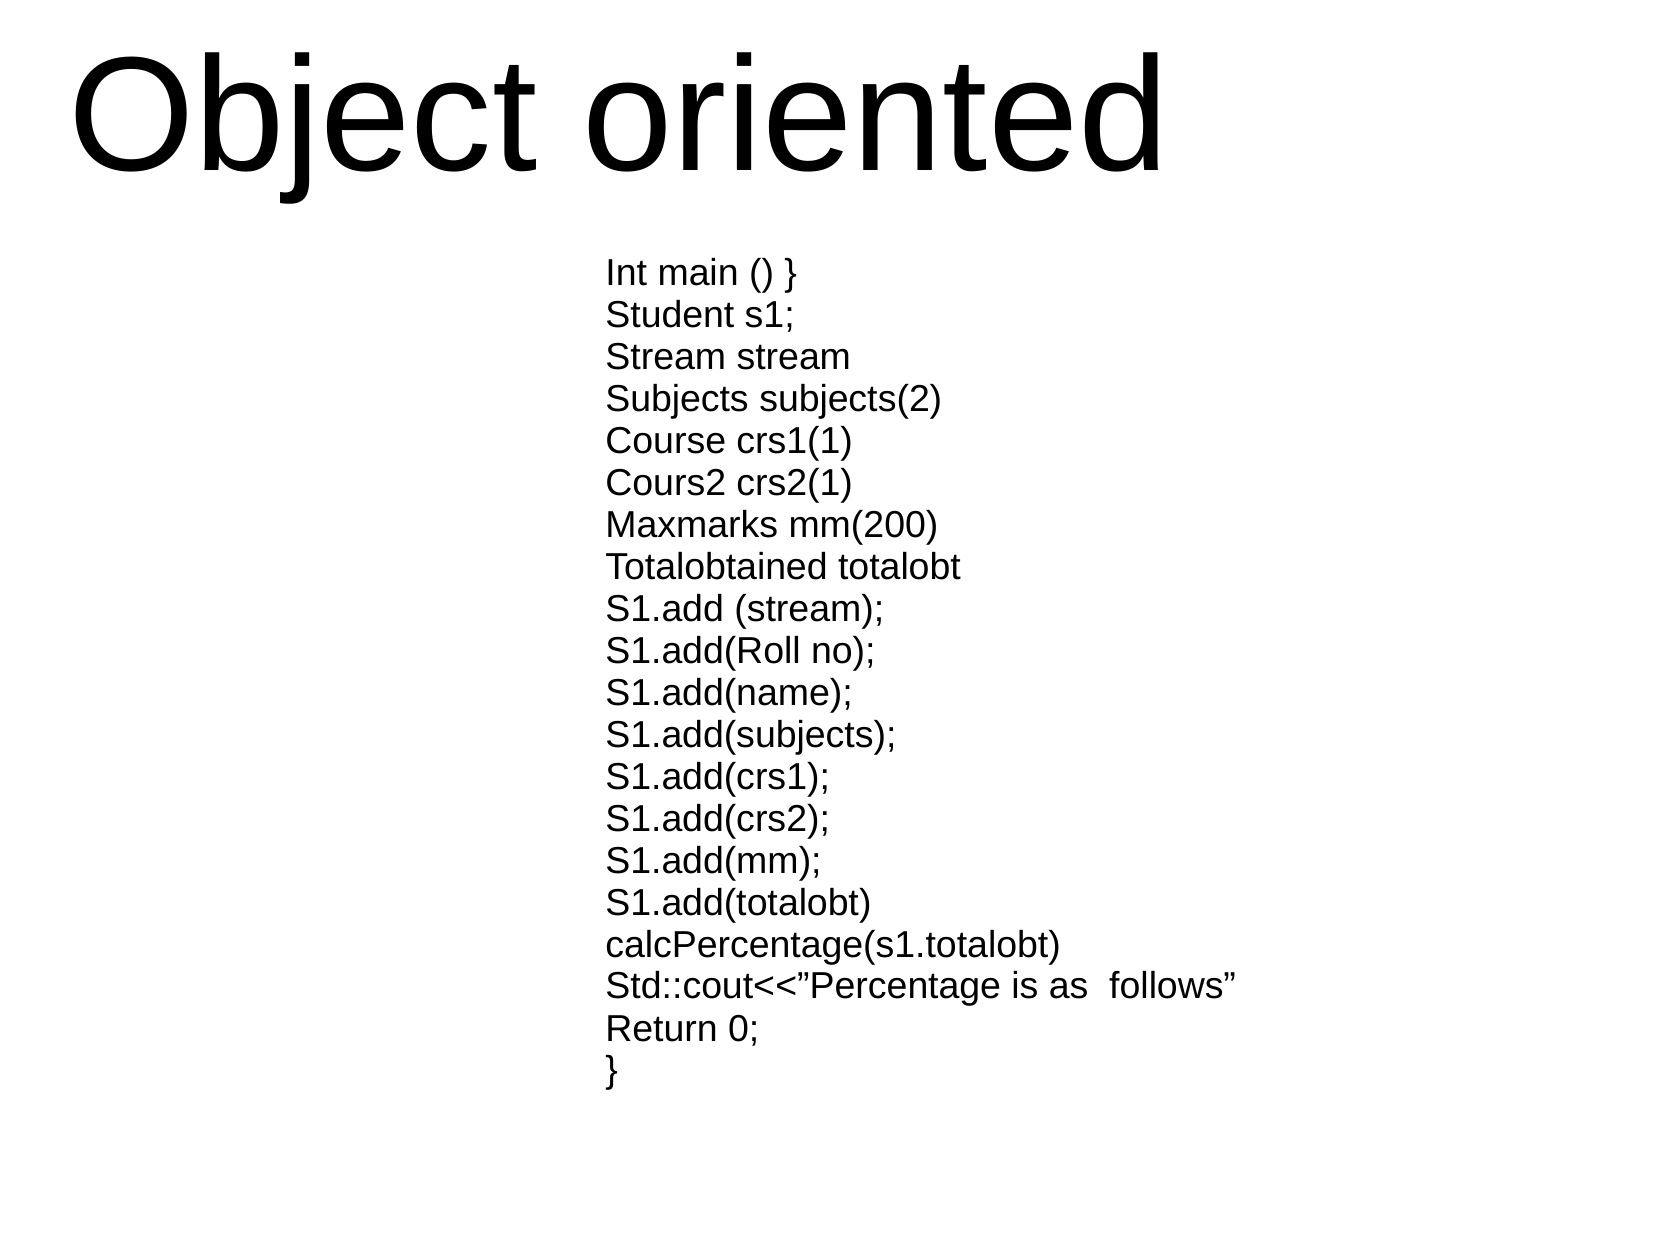

Object oriented
Int main () }
Student s1;
Stream stream
Subjects subjects(2)
Course crs1(1)
Cours2 crs2(1)
Maxmarks mm(200)
Totalobtained totalobt
S1.add (stream);
S1.add(Roll no);
S1.add(name);
S1.add(subjects);
S1.add(crs1);
S1.add(crs2);
S1.add(mm);
S1.add(totalobt)
calcPercentage(s1.totalobt)
Std::cout<<”Percentage is as follows”
Return 0;
}